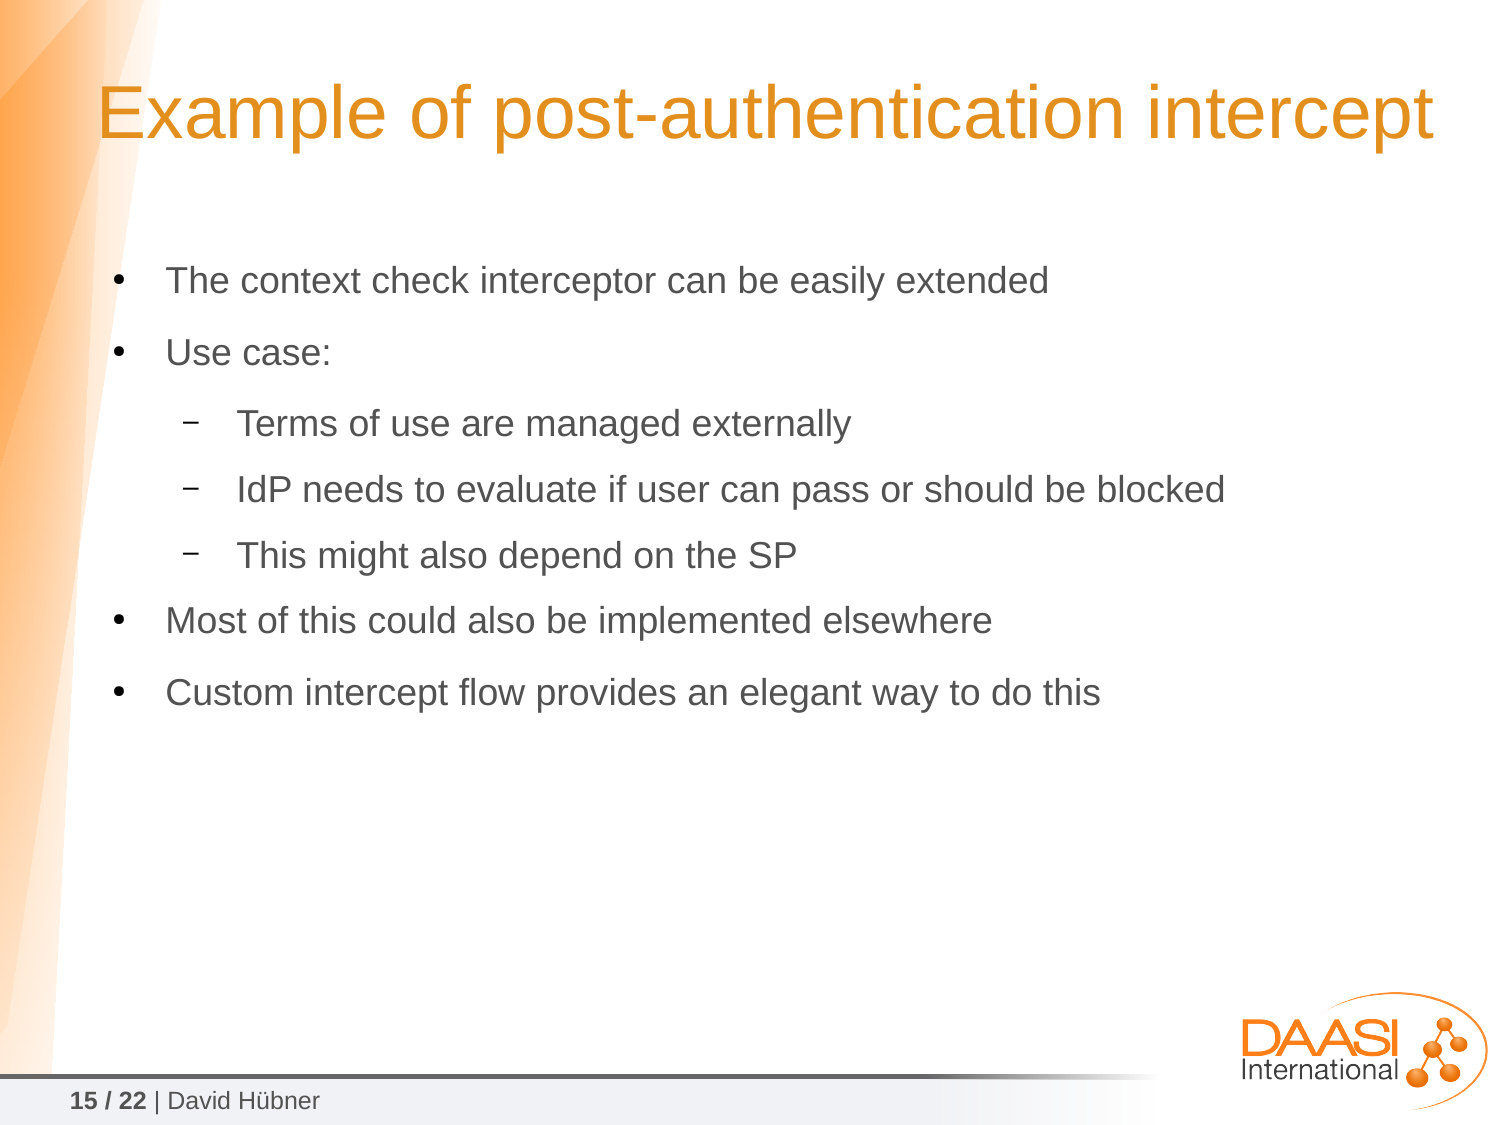

# Example of post-authentication intercept
The context check interceptor can be easily extended
Use case:
Terms of use are managed externally
IdP needs to evaluate if user can pass or should be blocked
This might also depend on the SP
Most of this could also be implemented elsewhere
Custom intercept flow provides an elegant way to do this